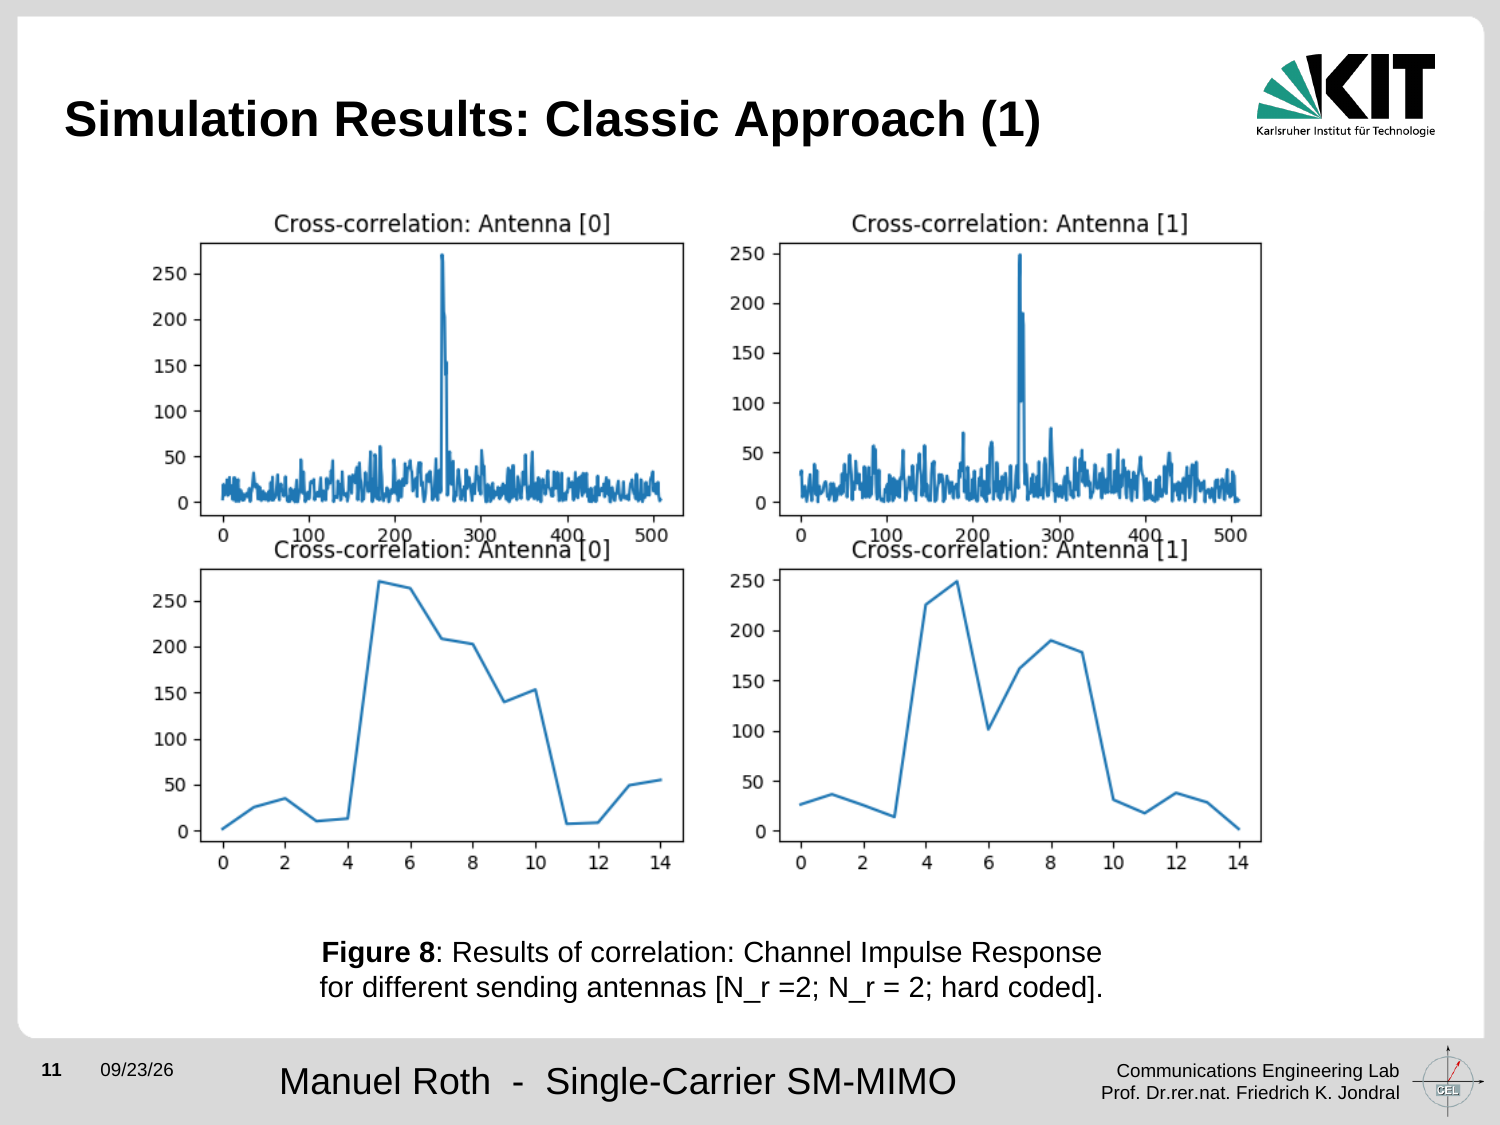

# Simulation Results: Classic Approach (1)
Figure 8: Results of correlation: Channel Impulse Response for different sending antennas [N_r =2; N_r = 2; hard coded].
Manuel Roth - Single-Carrier SM-MIMO